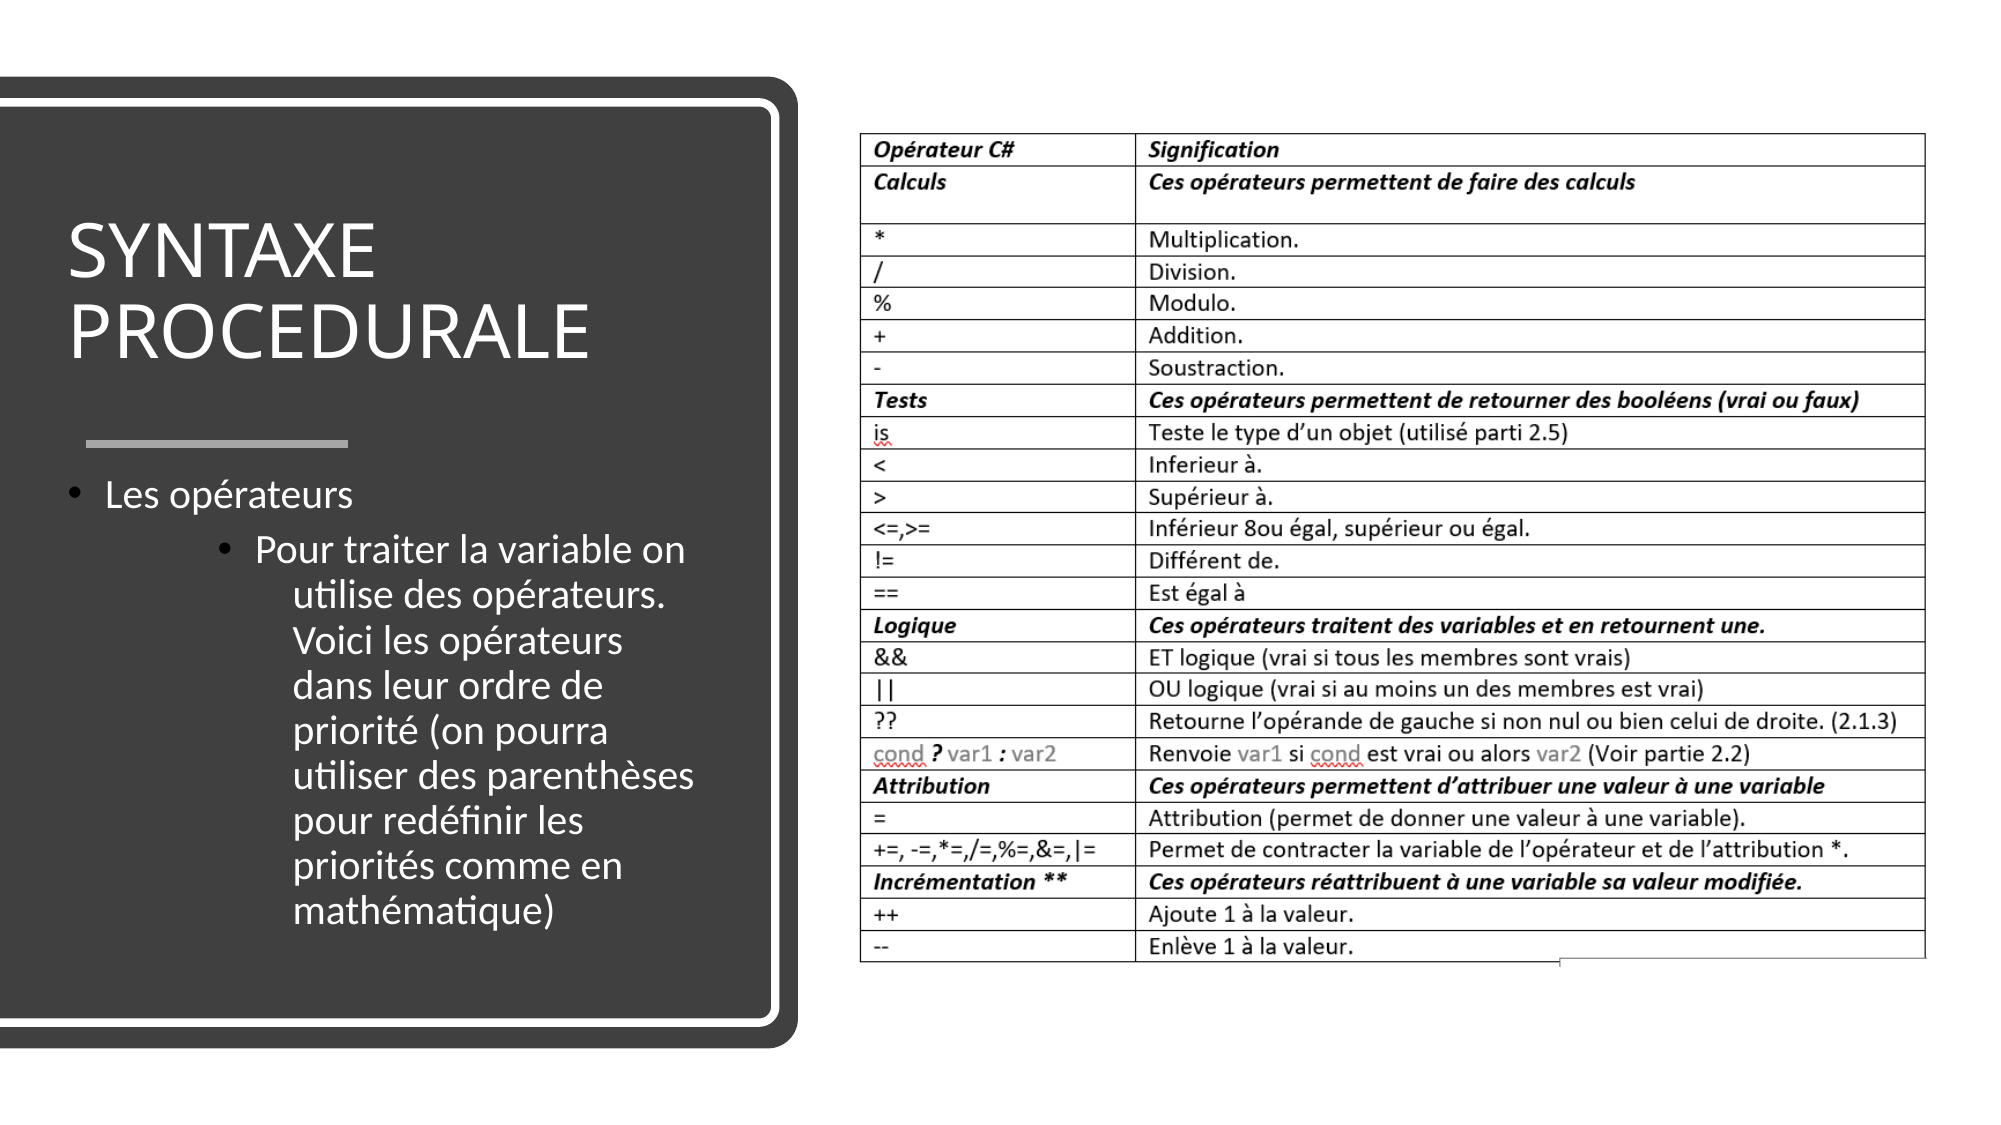

# SYNTAXE PROCEDURALE
Les opérateurs
Pour traiter la variable on utilise des opérateurs. Voici les opérateurs dans leur ordre de priorité (on pourra utiliser des parenthèses pour redéfinir les priorités comme en mathématique)